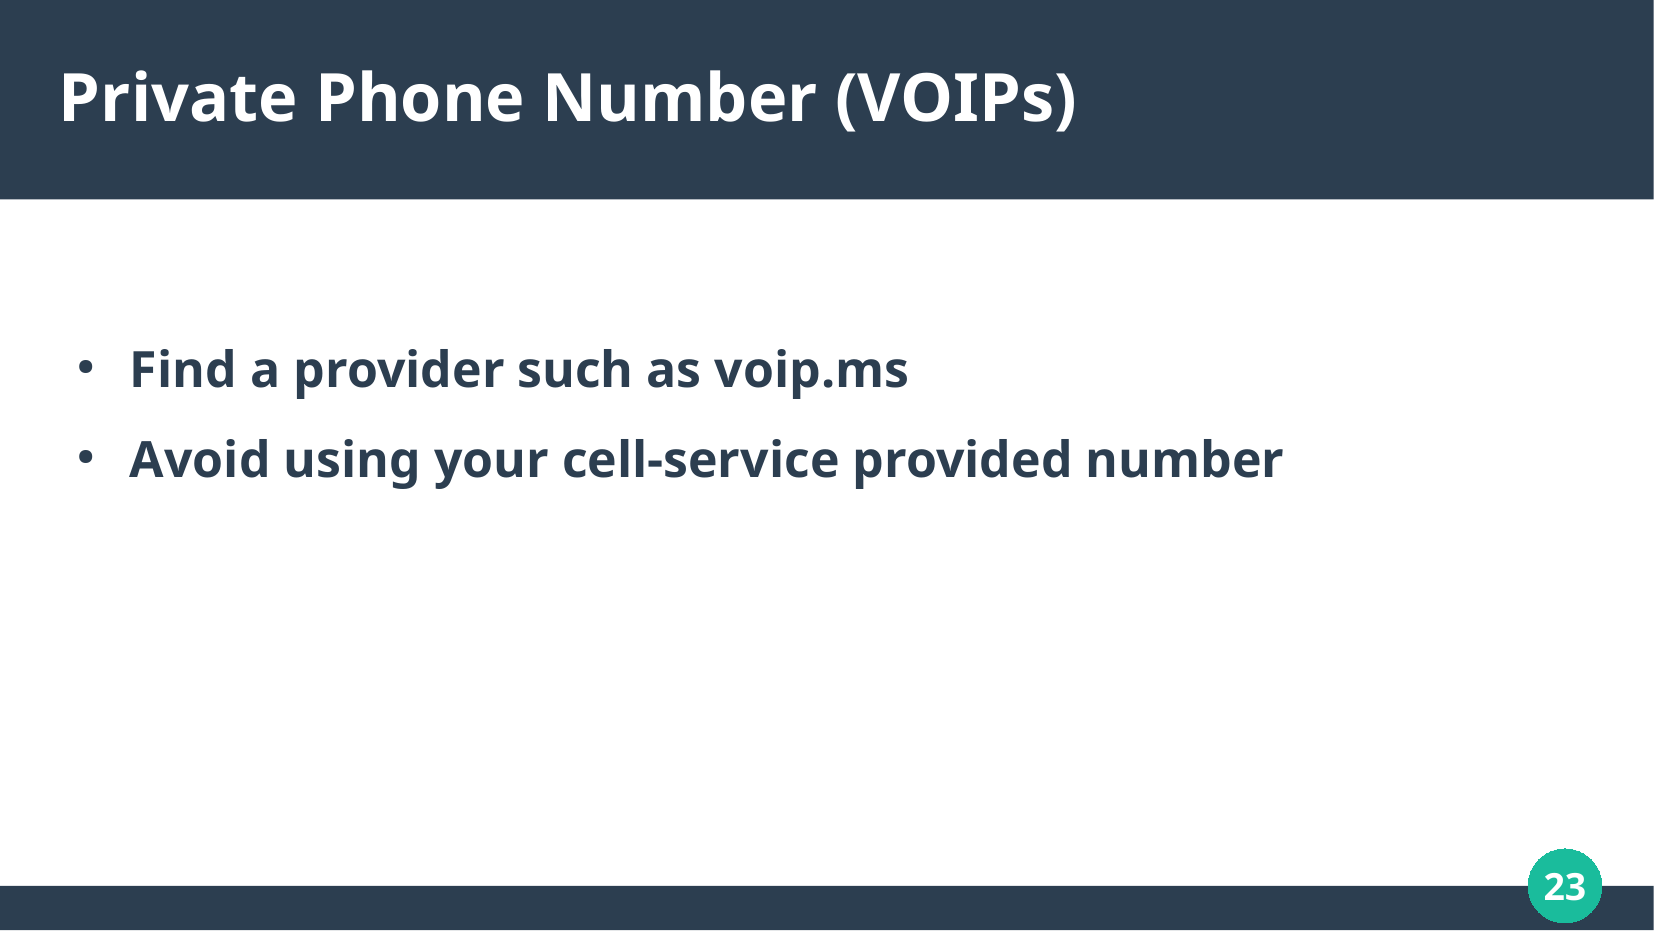

# Private Phone Number (VOIPs)
Find a provider such as voip.ms
Avoid using your cell-service provided number
23